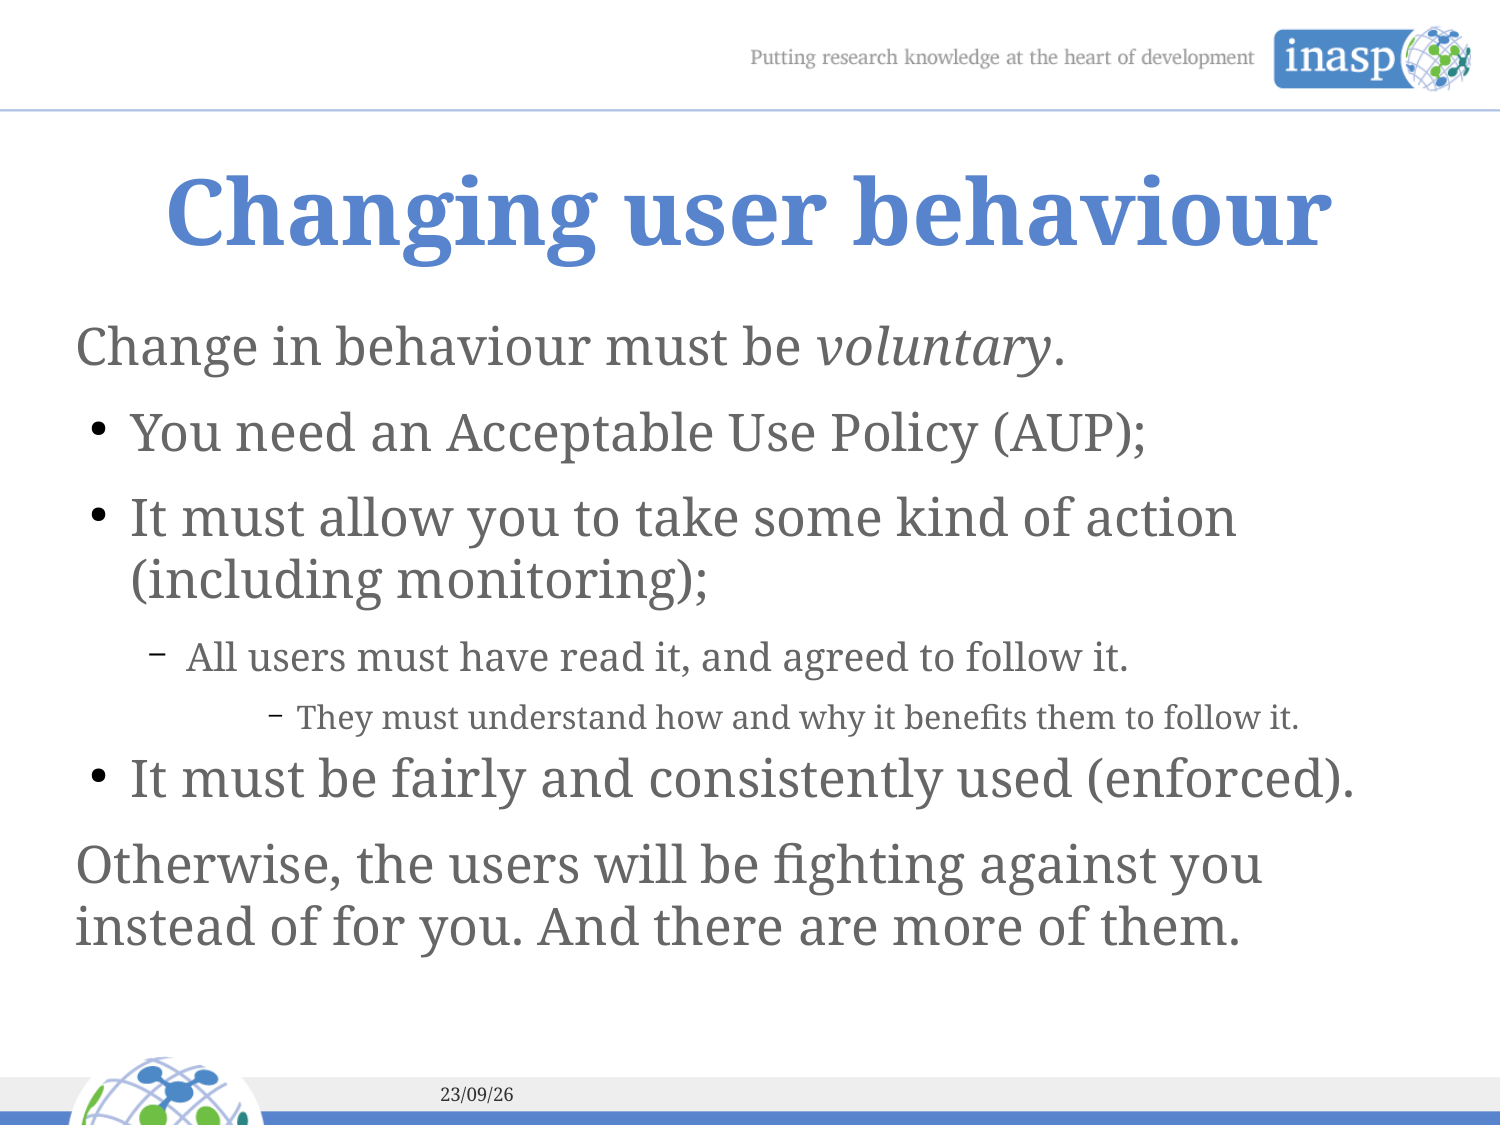

# Changing user behaviour
Change in behaviour must be voluntary.
You need an Acceptable Use Policy (AUP);
It must allow you to take some kind of action (including monitoring);
All users must have read it, and agreed to follow it.
They must understand how and why it benefits them to follow it.
It must be fairly and consistently used (enforced).
Otherwise, the users will be fighting against you instead of for you. And there are more of them.